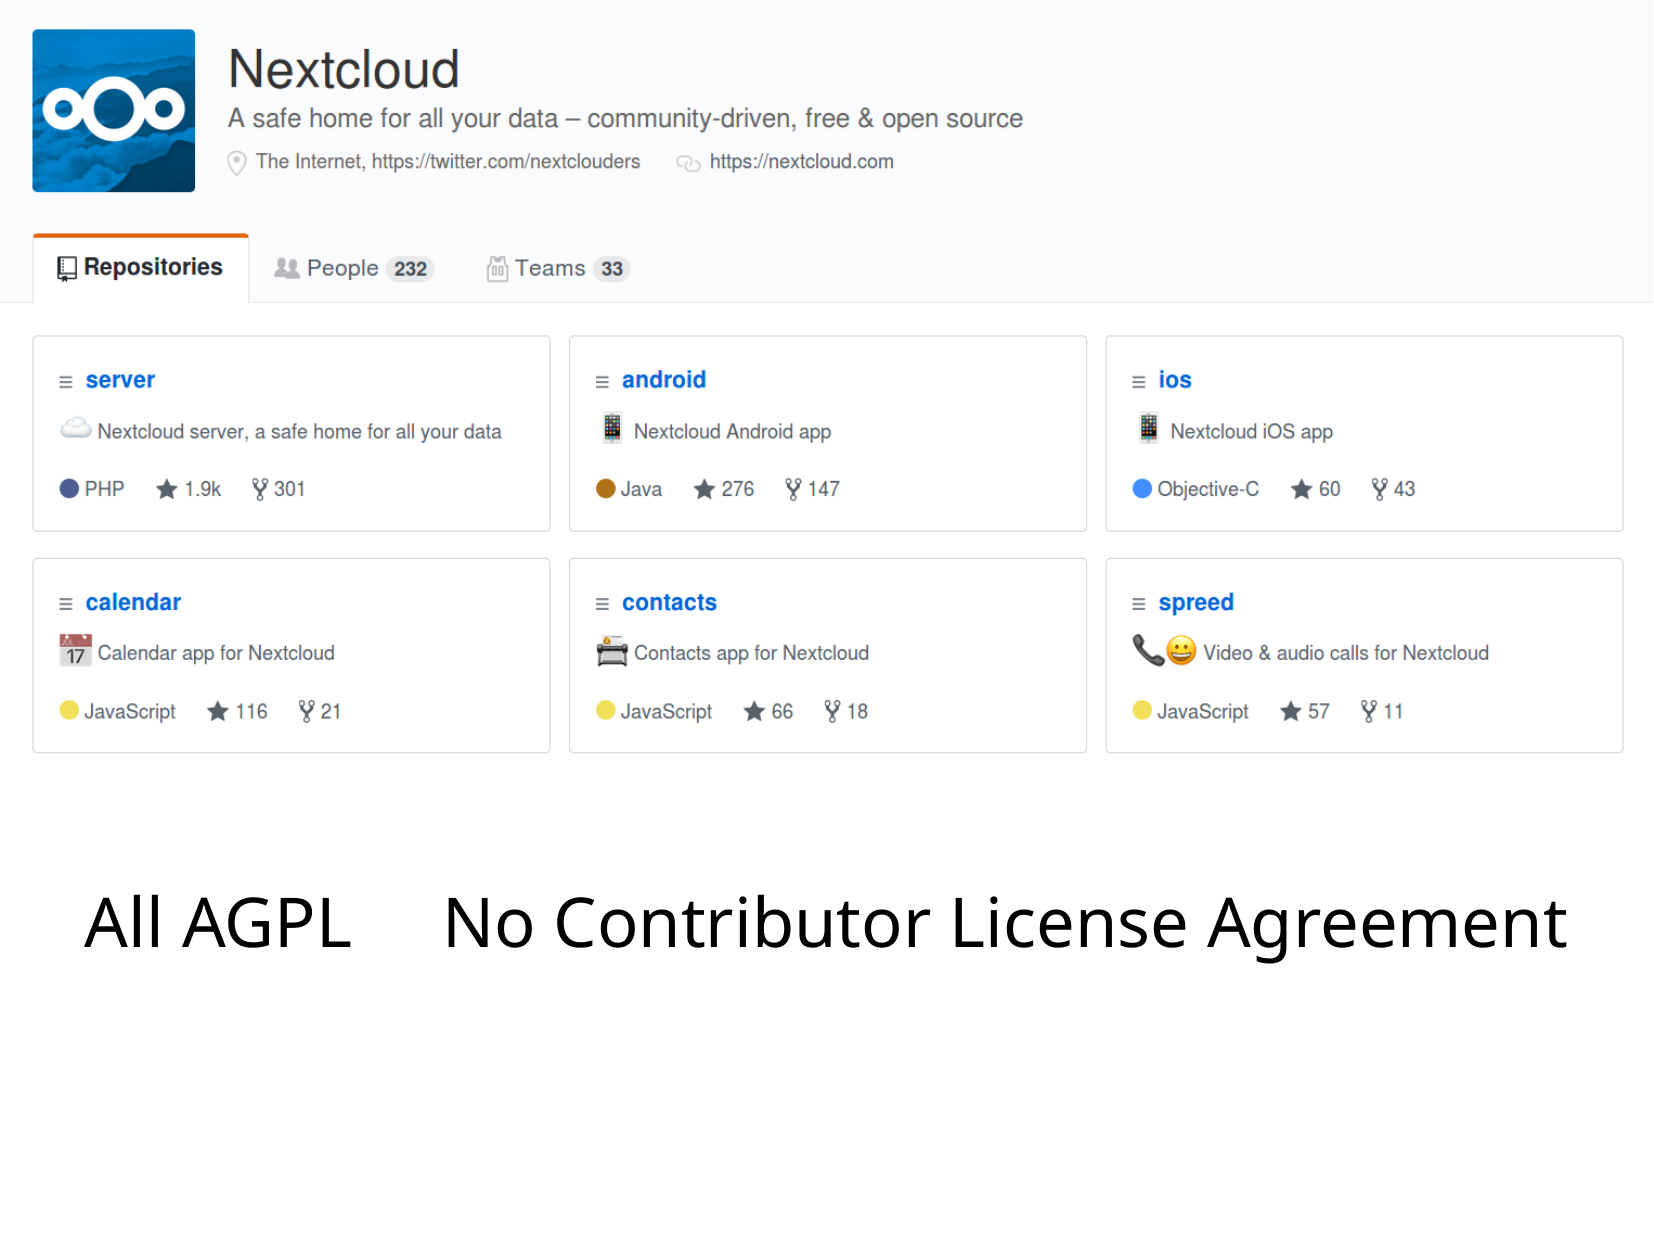

# All AGPL No Contributor License Agreement